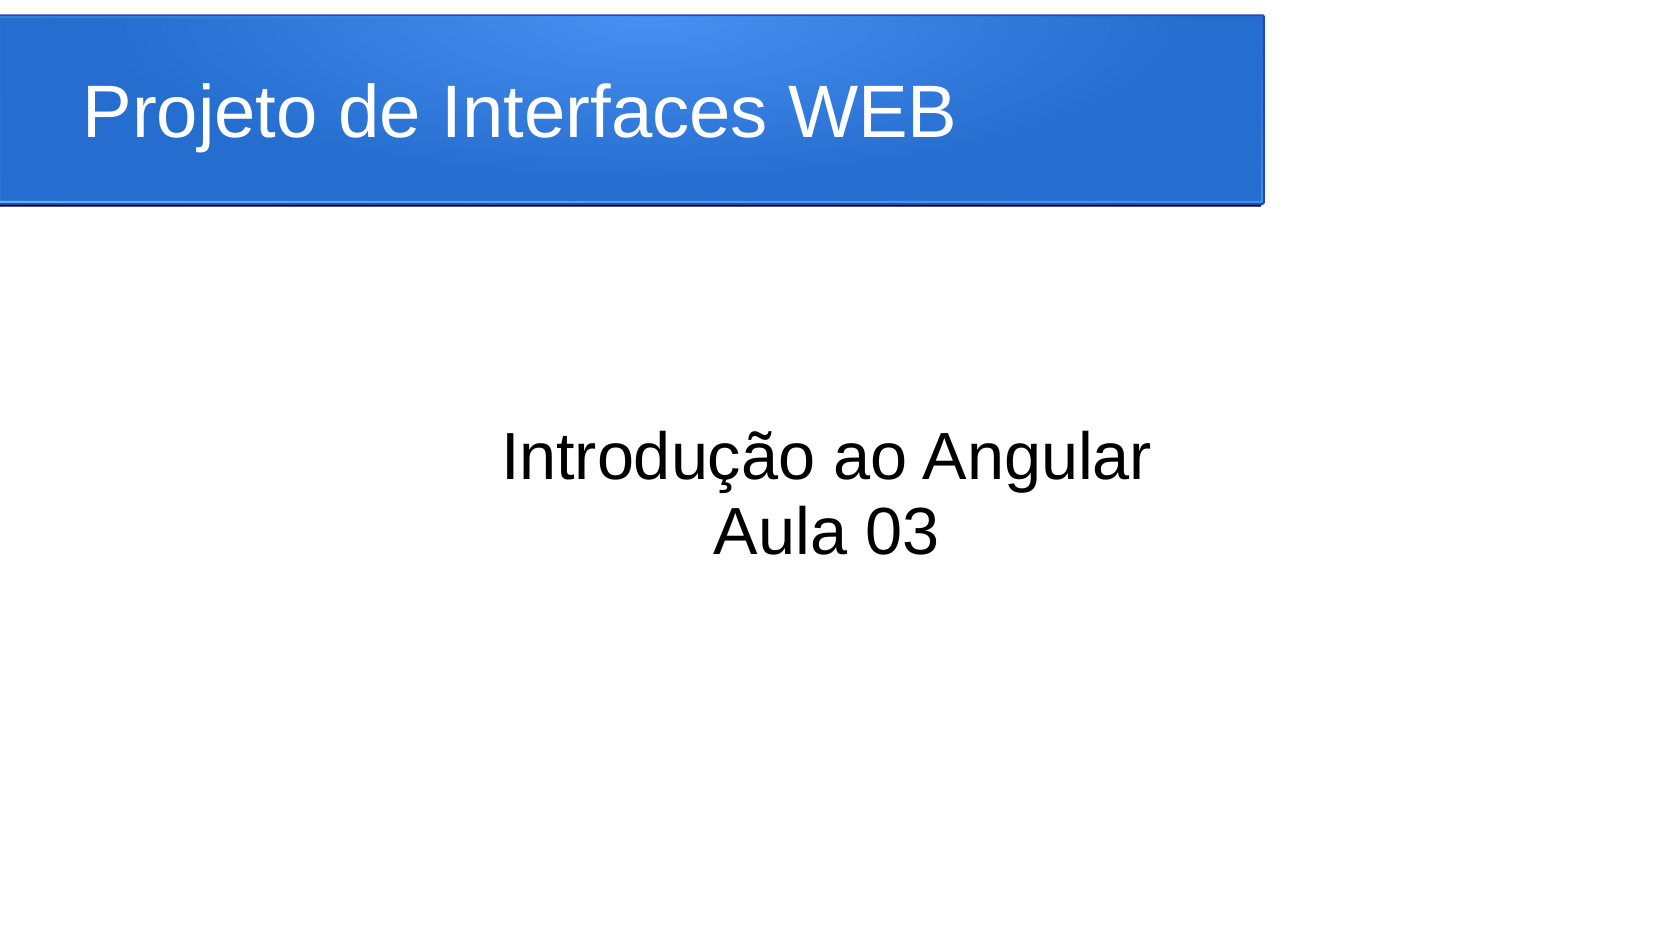

# Projeto de Interfaces WEB
Introdução ao Angular
Aula 03